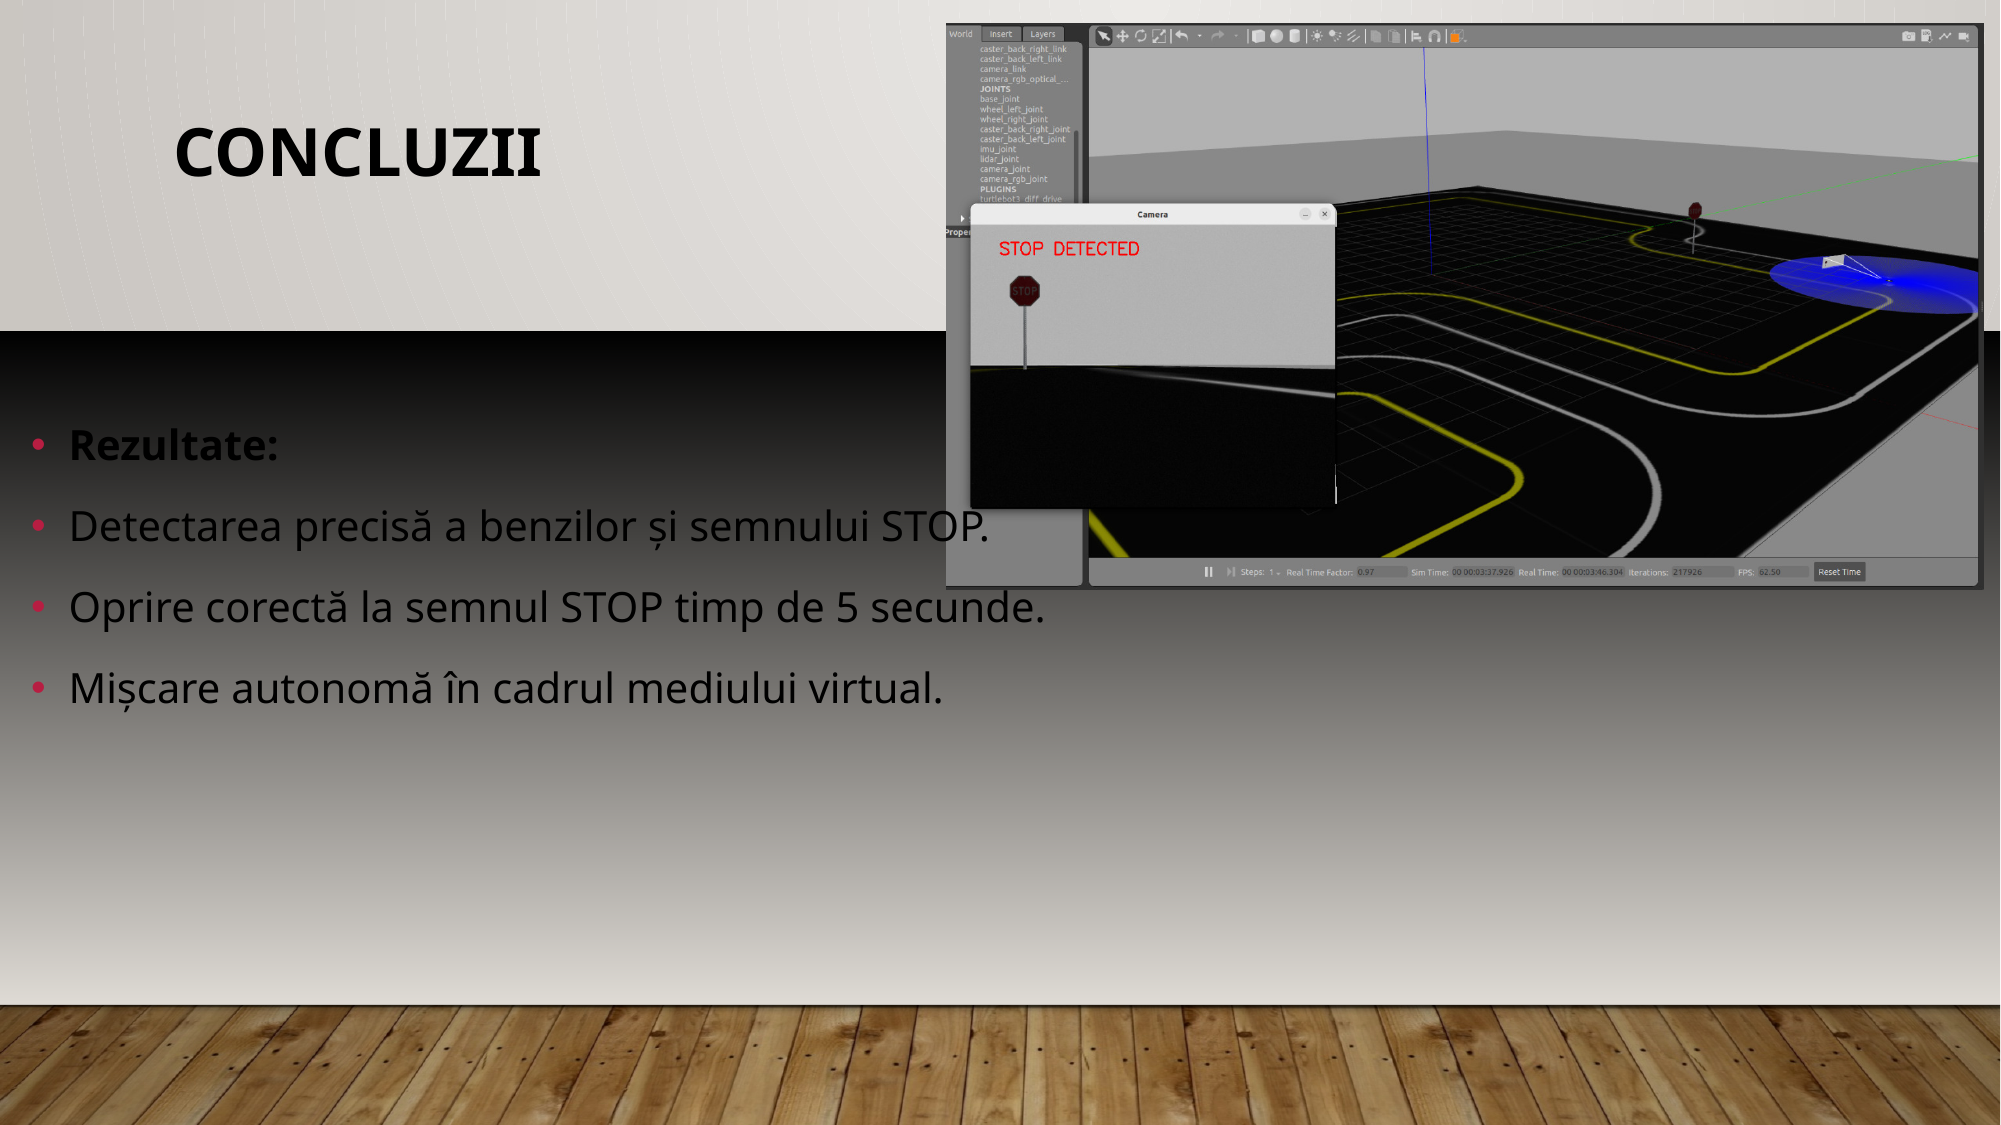

# Concluzii
Rezultate:
Detectarea precisă a benzilor și semnului STOP.
Oprire corectă la semnul STOP timp de 5 secunde.
Mișcare autonomă în cadrul mediului virtual.